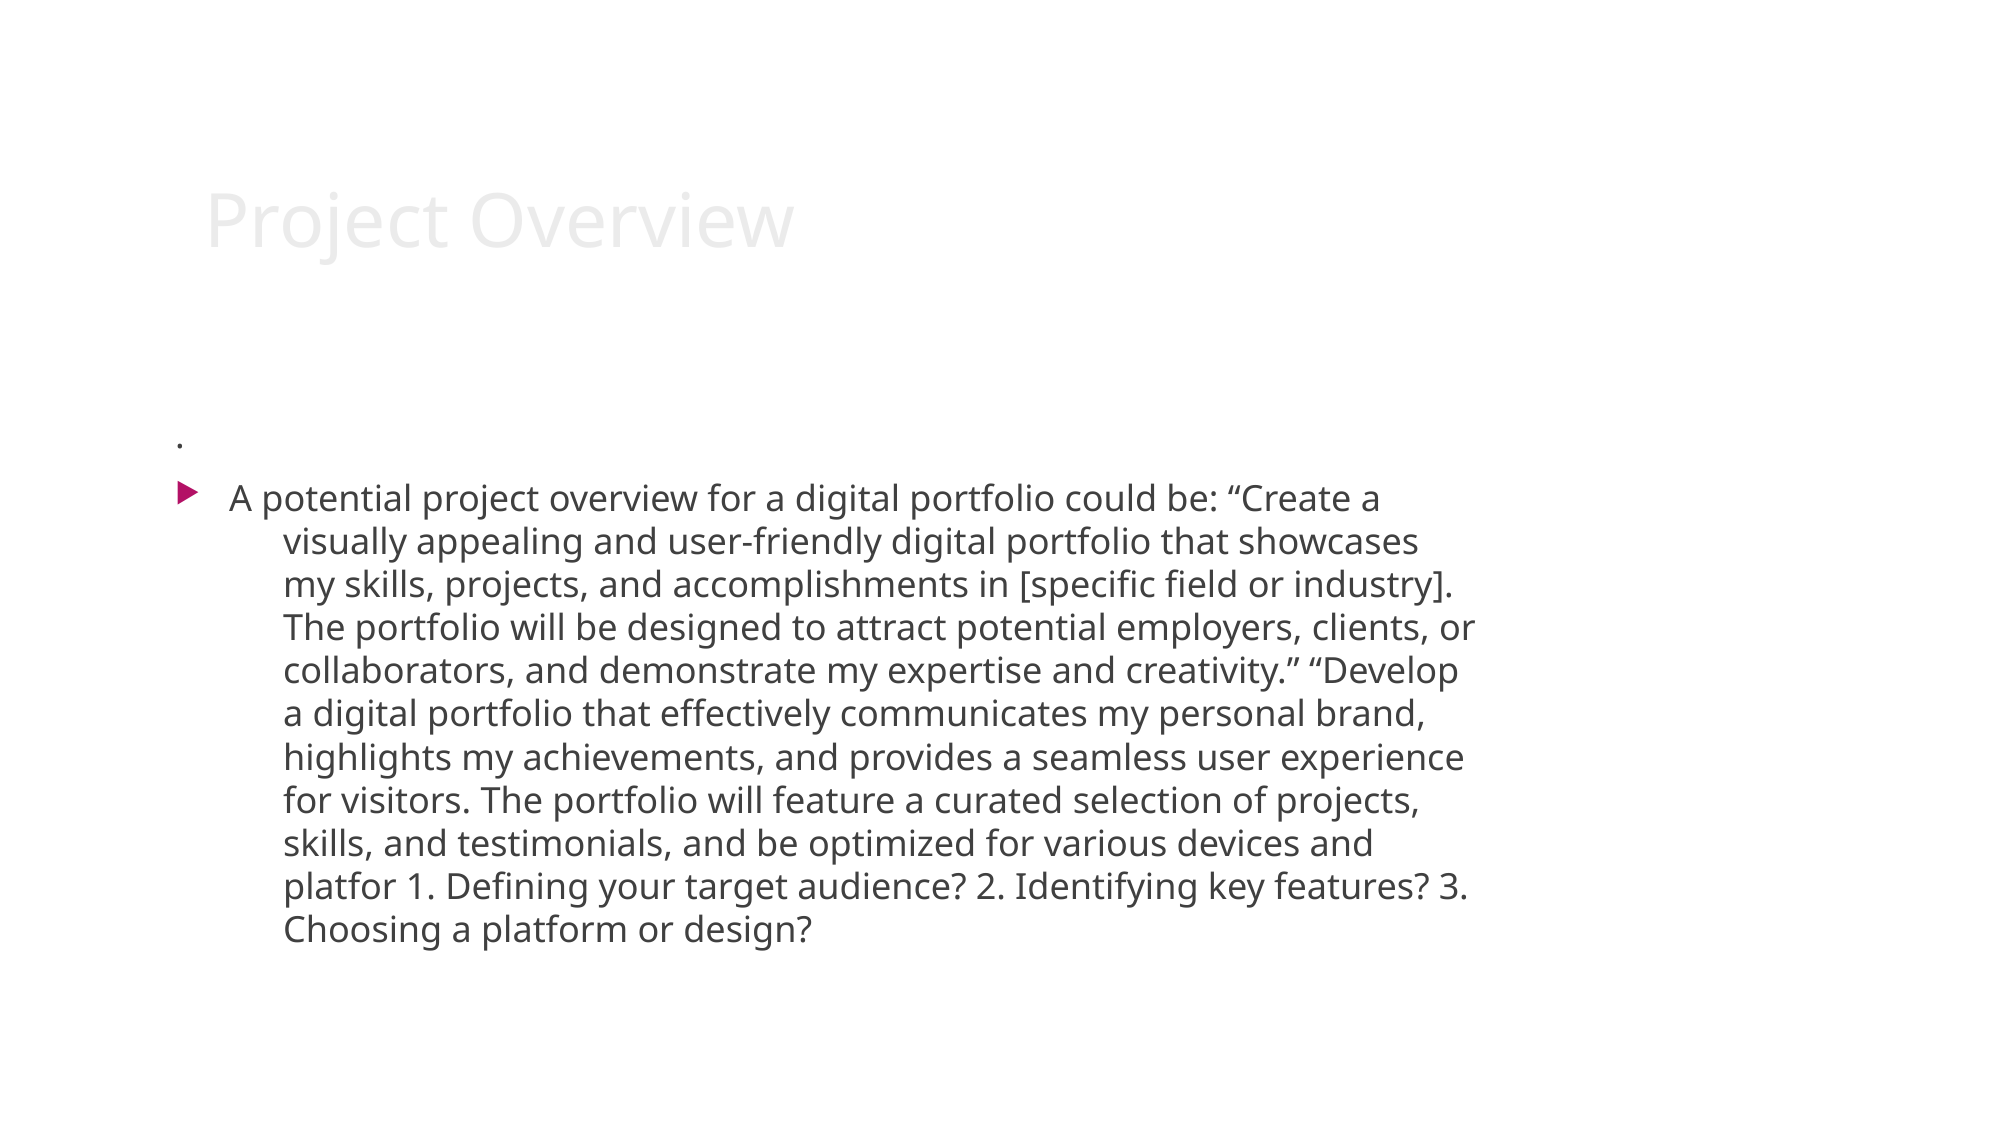

# Project Overview
.
A potential project overview for a digital portfolio could be: “Create a visually appealing and user-friendly digital portfolio that showcases my skills, projects, and accomplishments in [specific field or industry]. The portfolio will be designed to attract potential employers, clients, or collaborators, and demonstrate my expertise and creativity.” “Develop a digital portfolio that effectively communicates my personal brand, highlights my achievements, and provides a seamless user experience for visitors. The portfolio will feature a curated selection of projects, skills, and testimonials, and be optimized for various devices and platfor 1. Defining your target audience? 2. Identifying key features? 3. Choosing a platform or design?